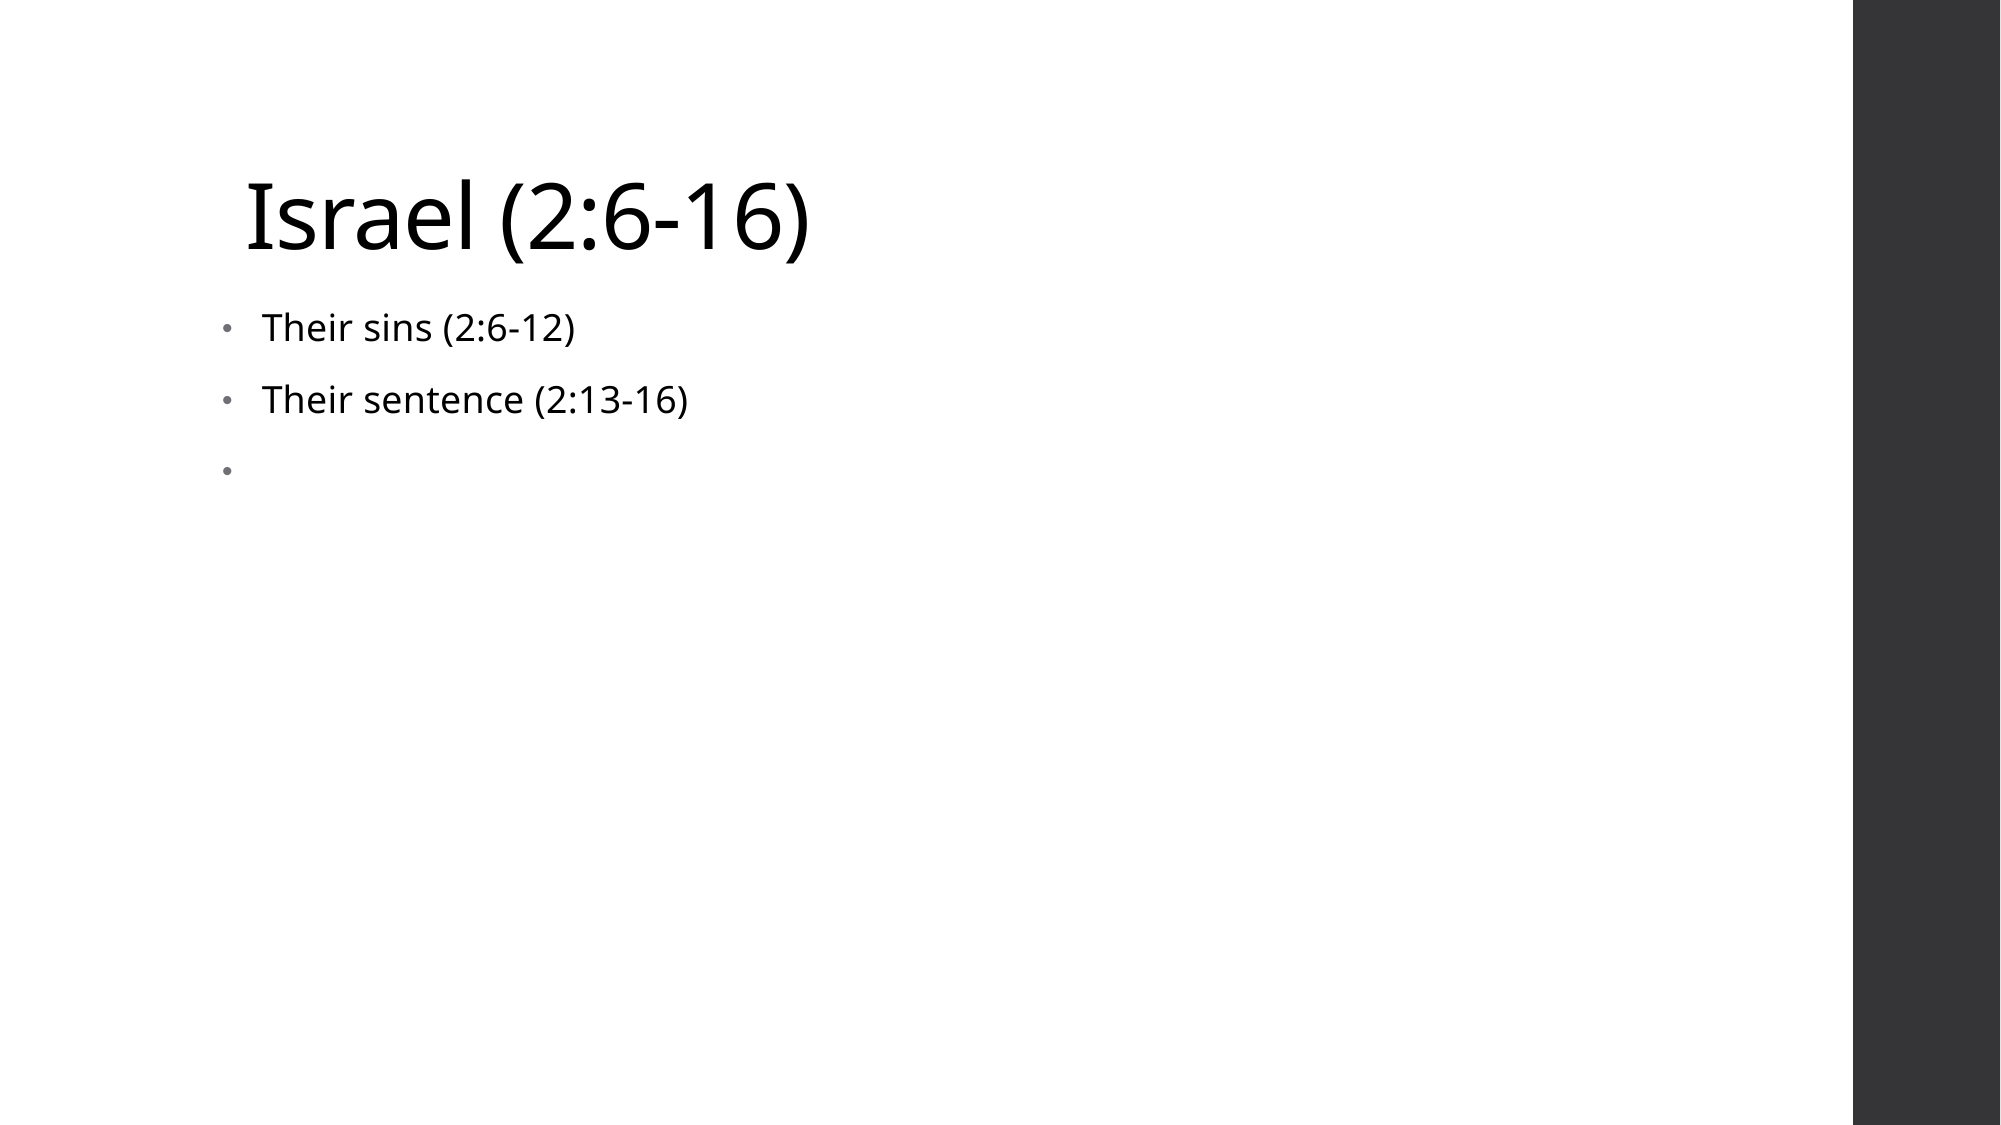

# Israel (2:6-16)
 Their sins (2:6-12)
 Their sentence (2:13-16)